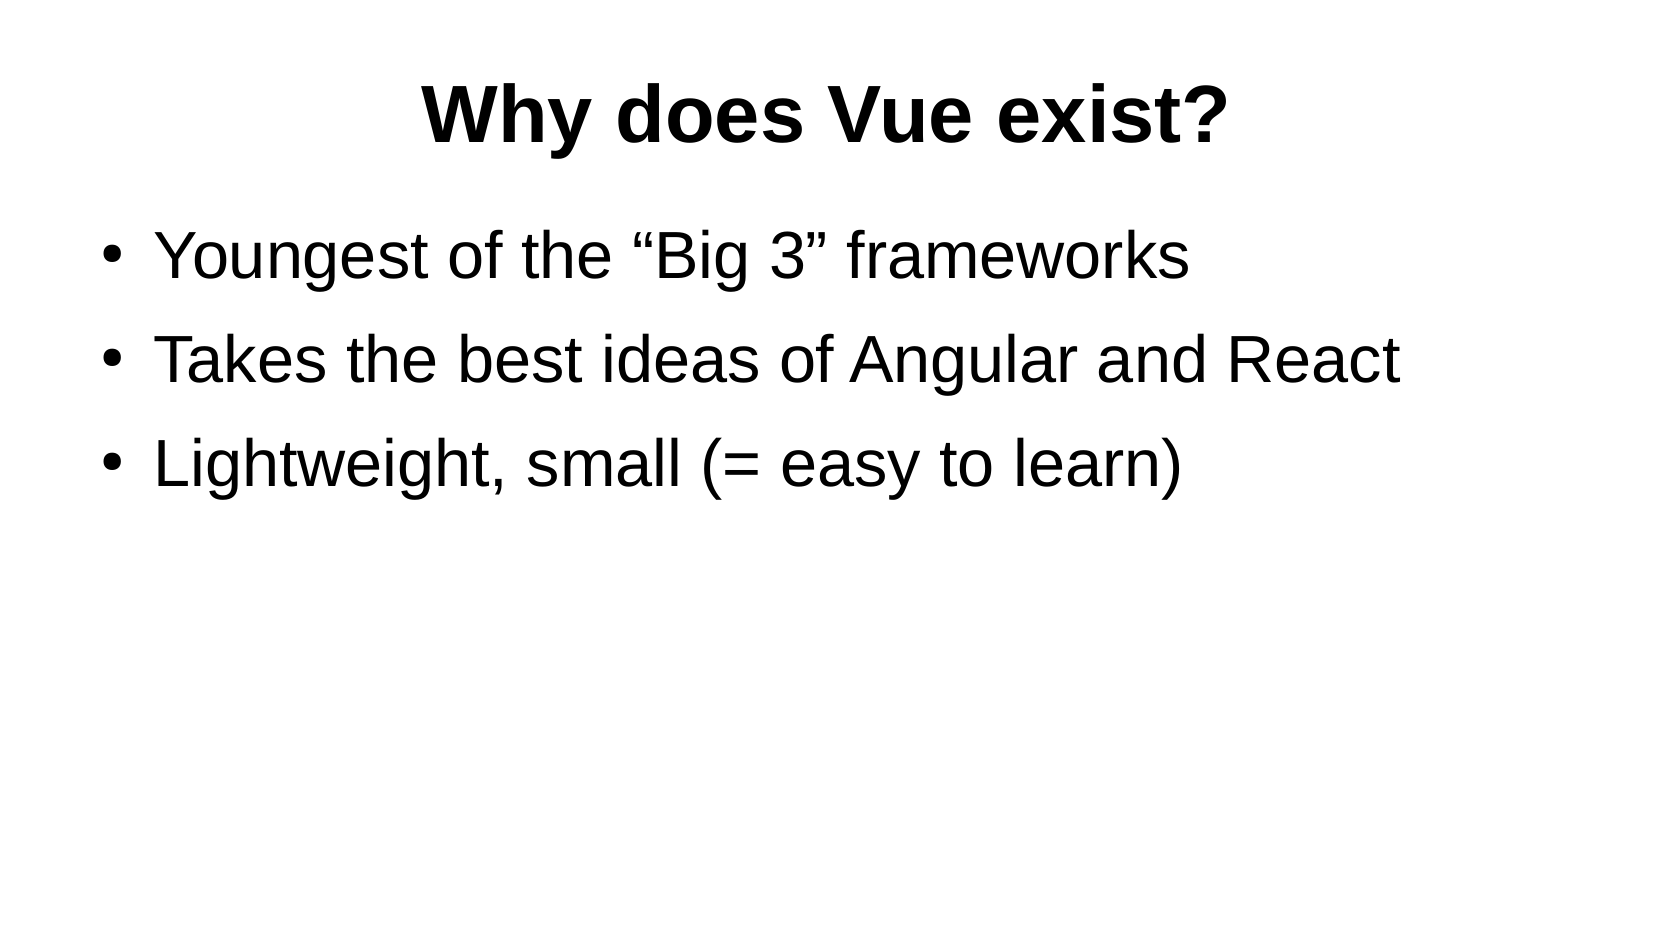

# Why does Vue exist?
Youngest of the “Big 3” frameworks
Takes the best ideas of Angular and React
Lightweight, small (= easy to learn)